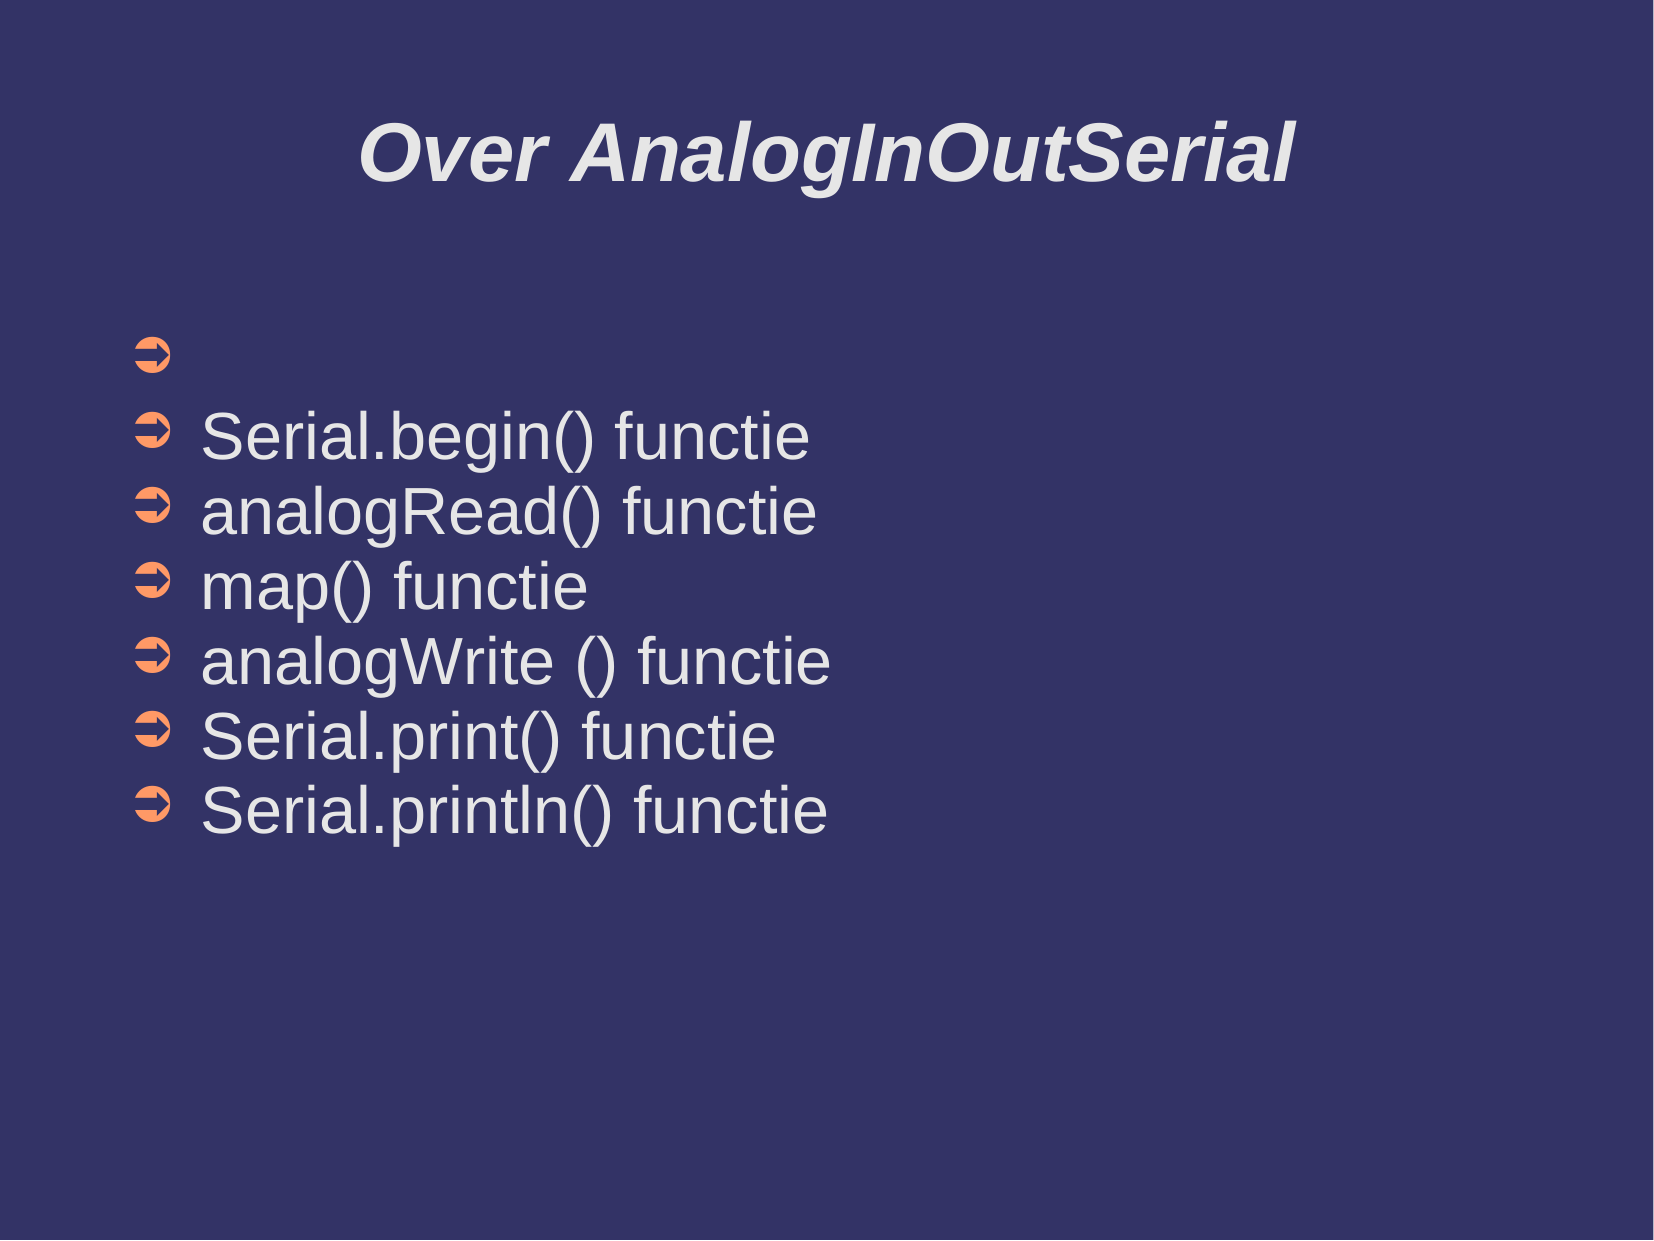

# Over AnalogInOutSerial
Serial.begin() functie
analogRead() functie
map() functie
analogWrite () functie
Serial.print() functie
Serial.println() functie